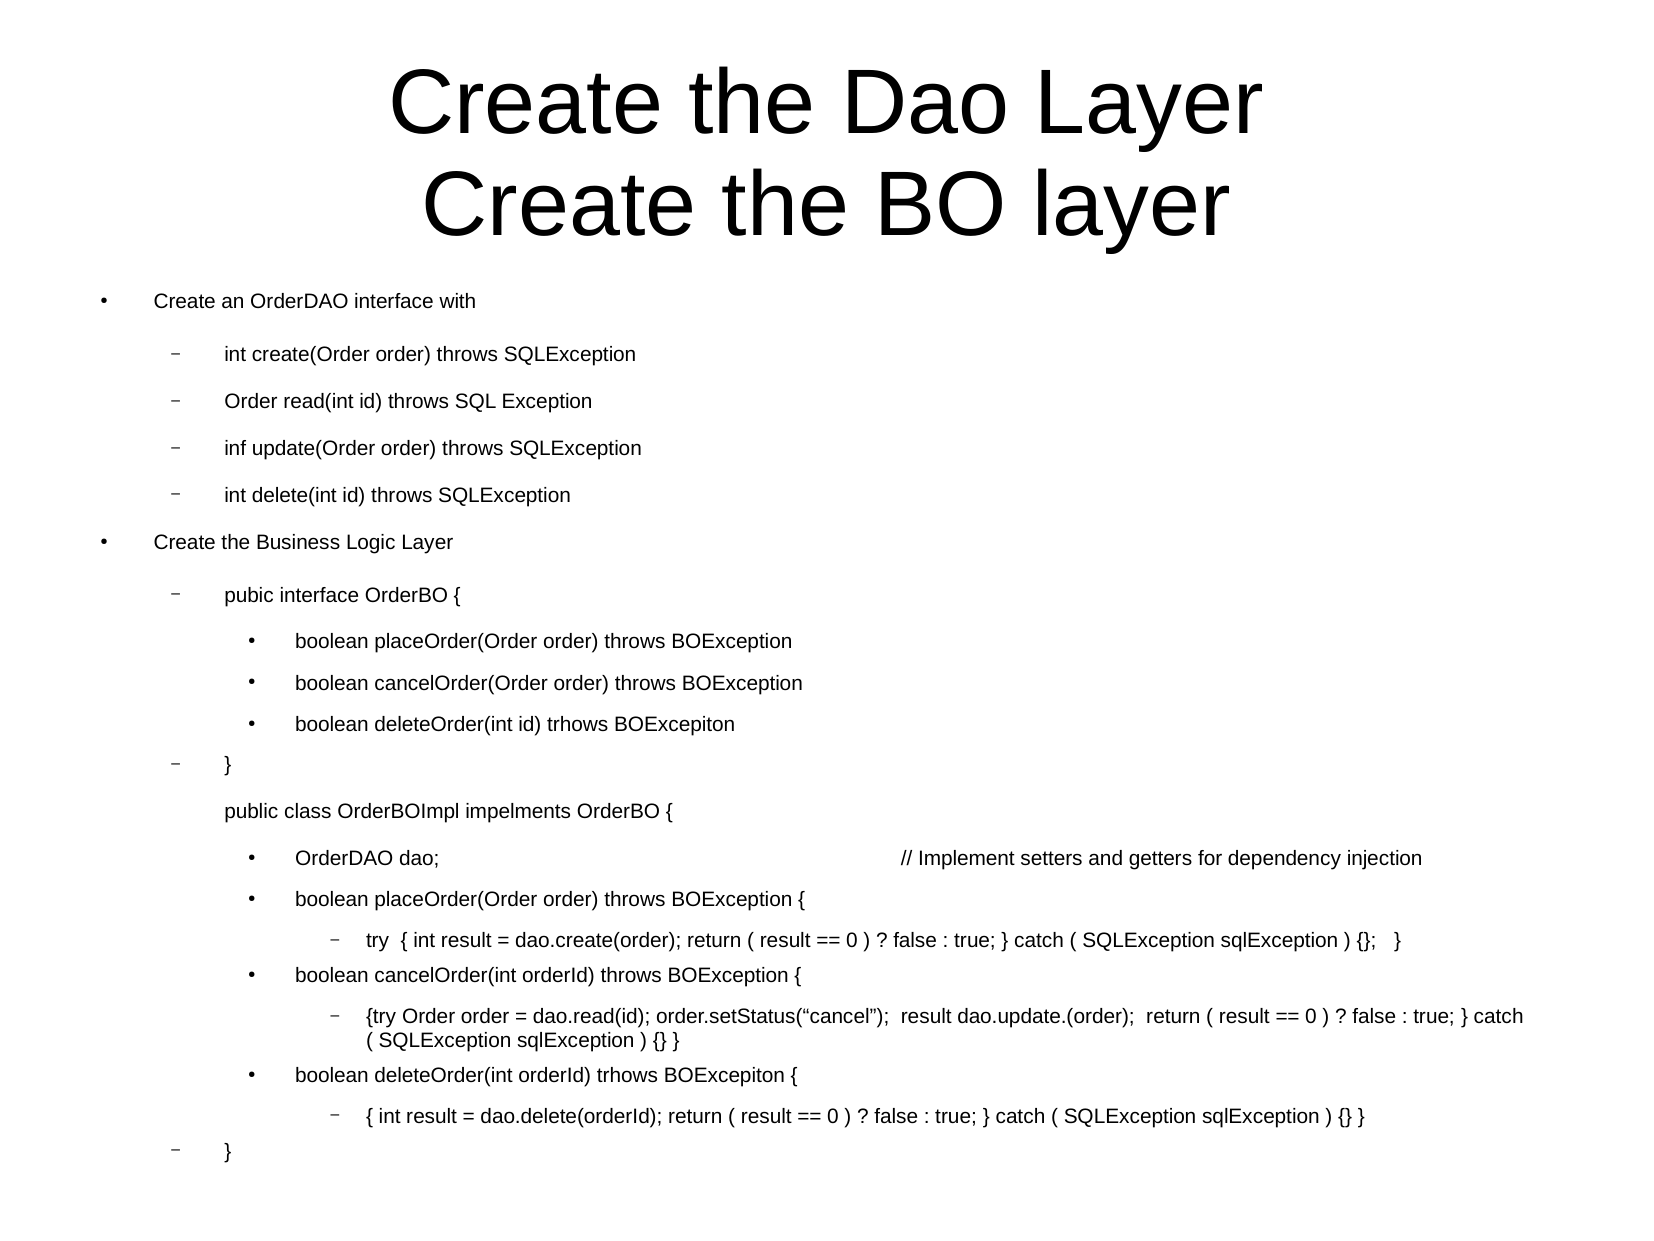

# Create the Dao Layer Create the BO layer
Create an OrderDAO interface with
int create(Order order) throws SQLException
Order read(int id) throws SQL Exception
inf update(Order order) throws SQLException
int delete(int id) throws SQLException
Create the Business Logic Layer
pubic interface OrderBO {
boolean placeOrder(Order order) throws BOException
boolean cancelOrder(Order order) throws BOException
boolean deleteOrder(int id) trhows BOExcepiton
}
public class OrderBOImpl impelments OrderBO {
OrderDAO dao;							 // Implement setters and getters for dependency injection
boolean placeOrder(Order order) throws BOException {
try { int result = dao.create(order); return ( result == 0 ) ? false : true; } catch ( SQLException sqlException ) {}; }
boolean cancelOrder(int orderId) throws BOException {
{try Order order = dao.read(id); order.setStatus(“cancel”); result dao.update.(order); return ( result == 0 ) ? false : true; } catch ( SQLException sqlException ) {} }
boolean deleteOrder(int orderId) trhows BOExcepiton {
{ int result = dao.delete(orderId); return ( result == 0 ) ? false : true; } catch ( SQLException sqlException ) {} }
}